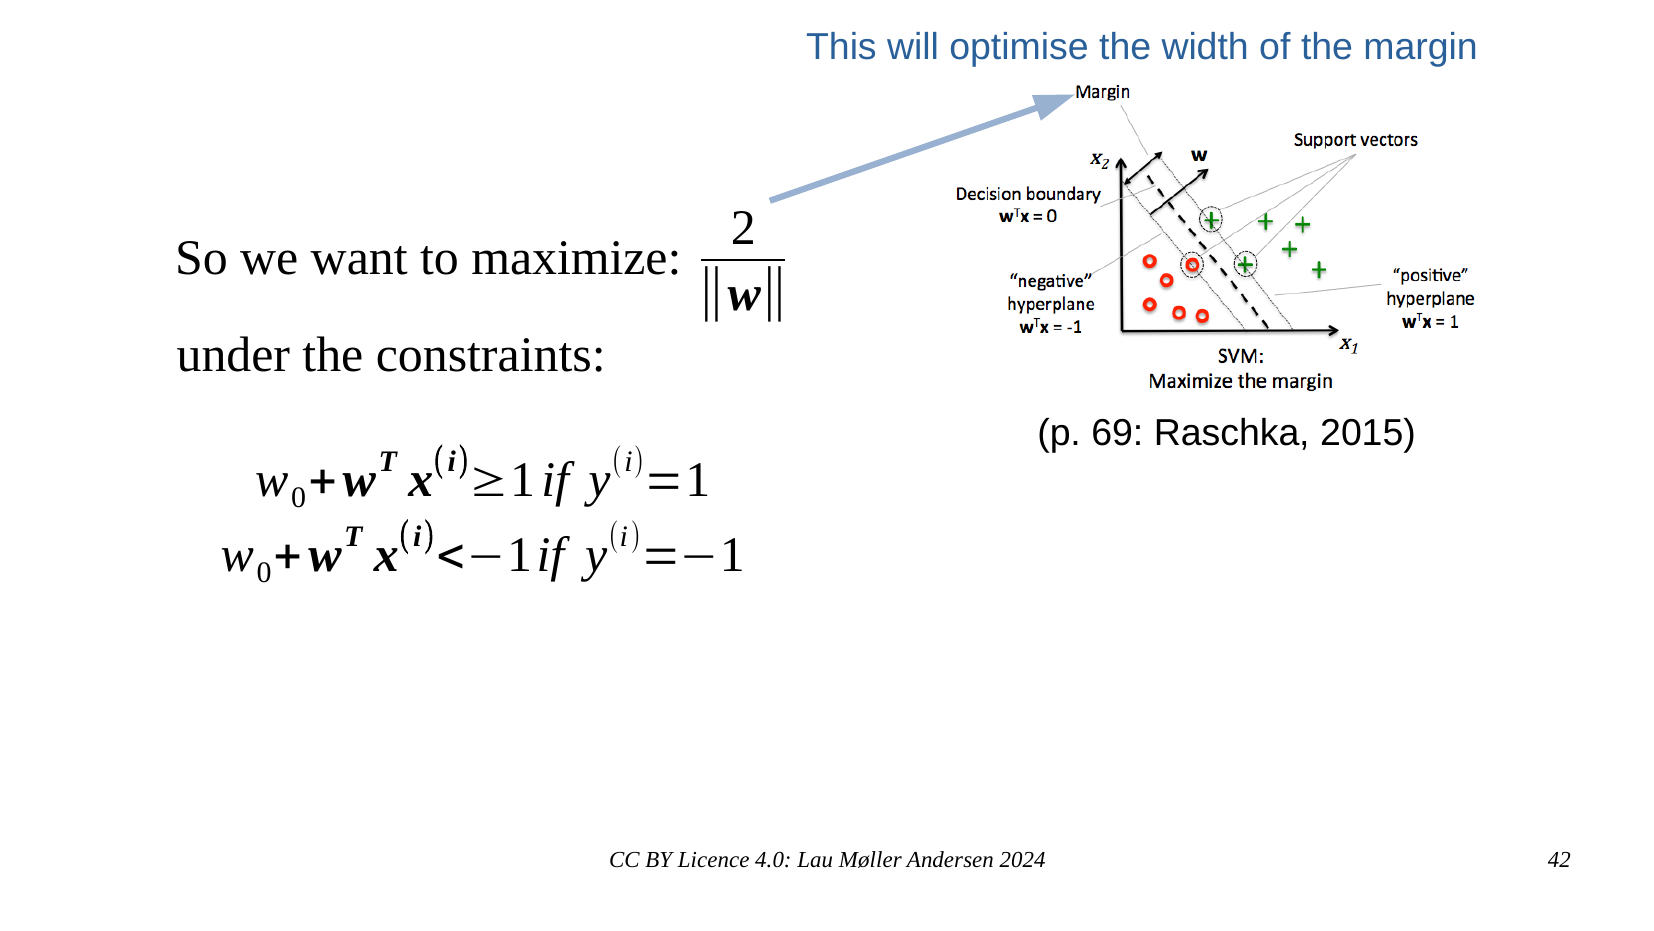

This will optimise the width of the margin
(p. 69: Raschka, 2015)
CC BY Licence 4.0: Lau Møller Andersen 2024
42